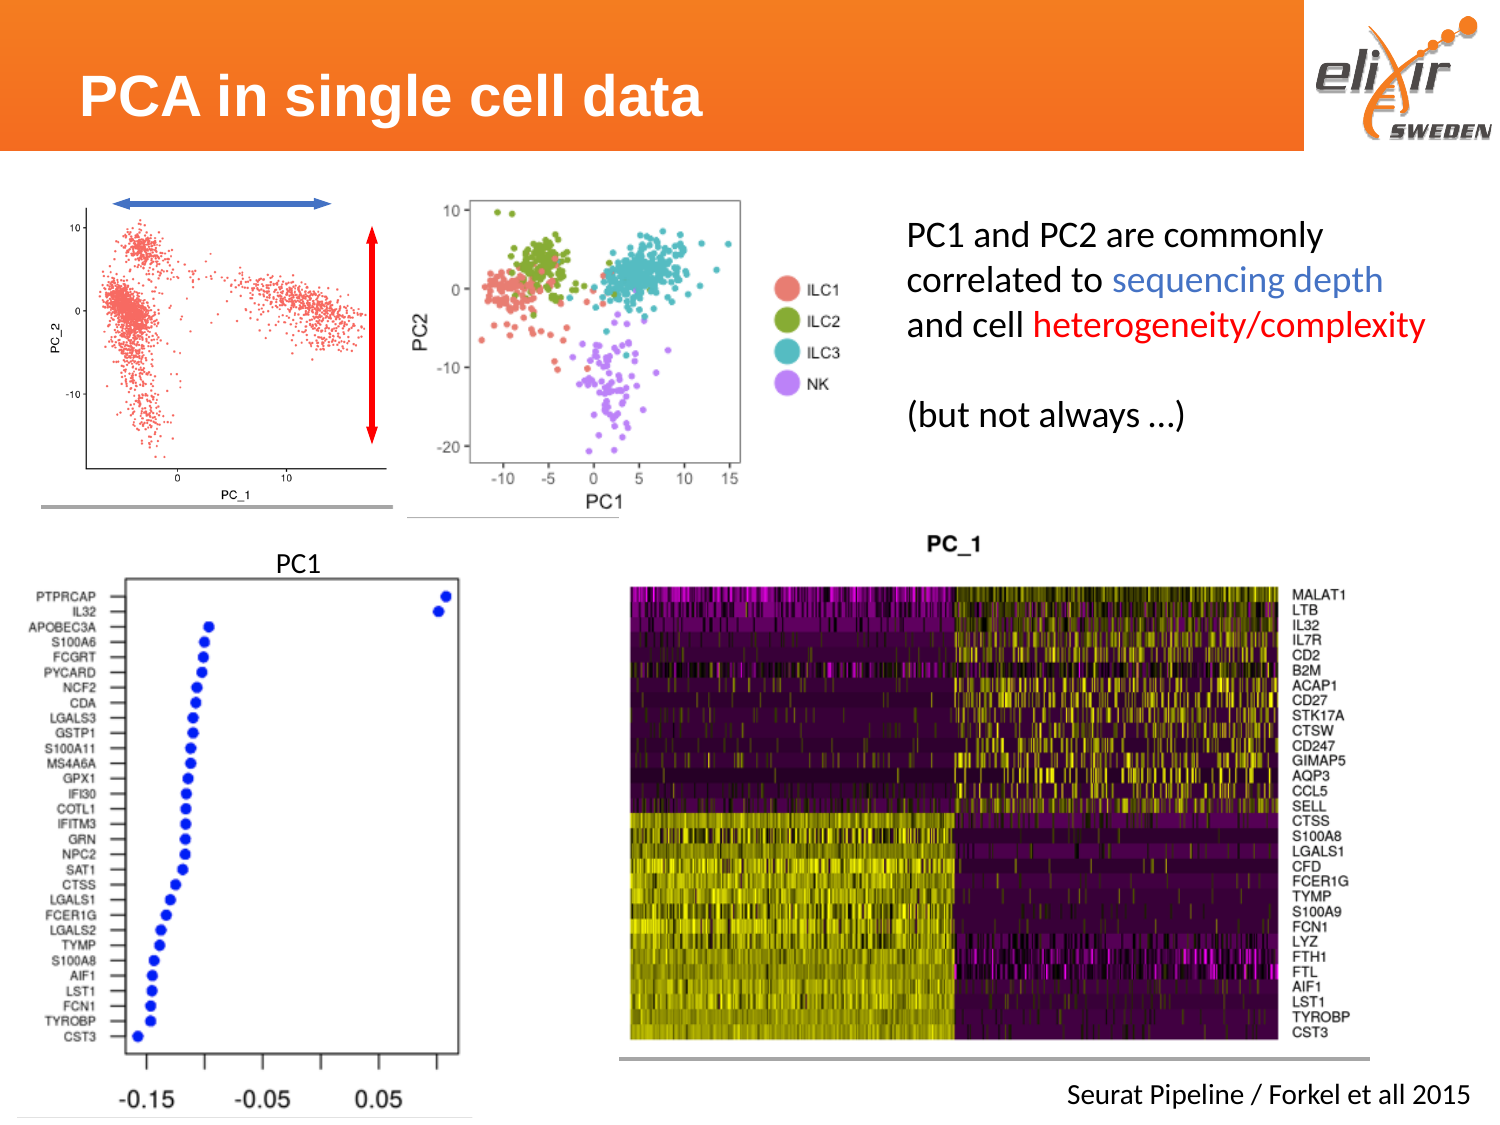

PCA in single cell data
PC1 and PC2 are commonly correlated to sequencing depth and cell heterogeneity/complexity
(but not always …)
PC1
Seurat Pipeline / Forkel et all 2015